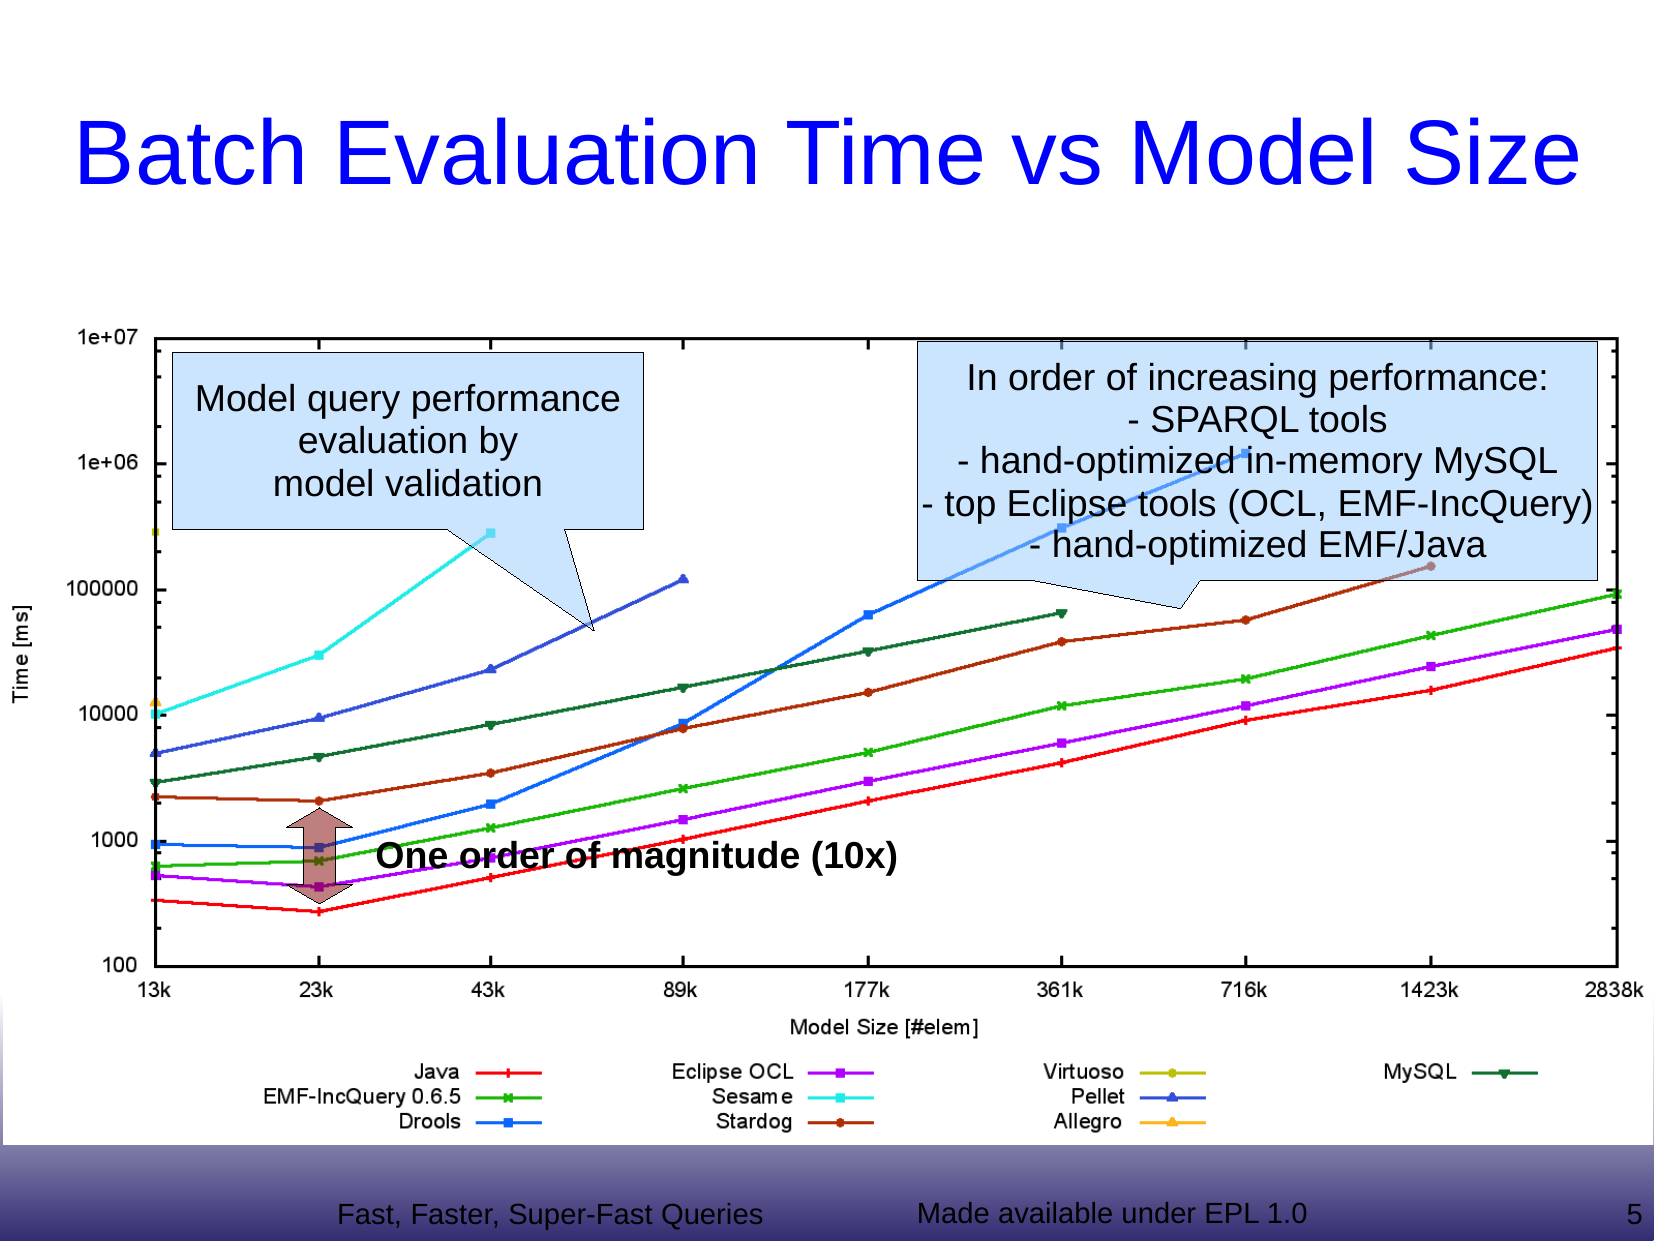

# Batch Evaluation Time vs Model Size
In order of increasing performance:
- SPARQL tools
- hand-optimized in-memory MySQL
- top Eclipse tools (OCL, EMF-IncQuery)
- hand-optimized EMF/Java
Model query performance
evaluation by
model validation
One order of magnitude (10x)
Fast, Faster, Super-Fast Queries
5